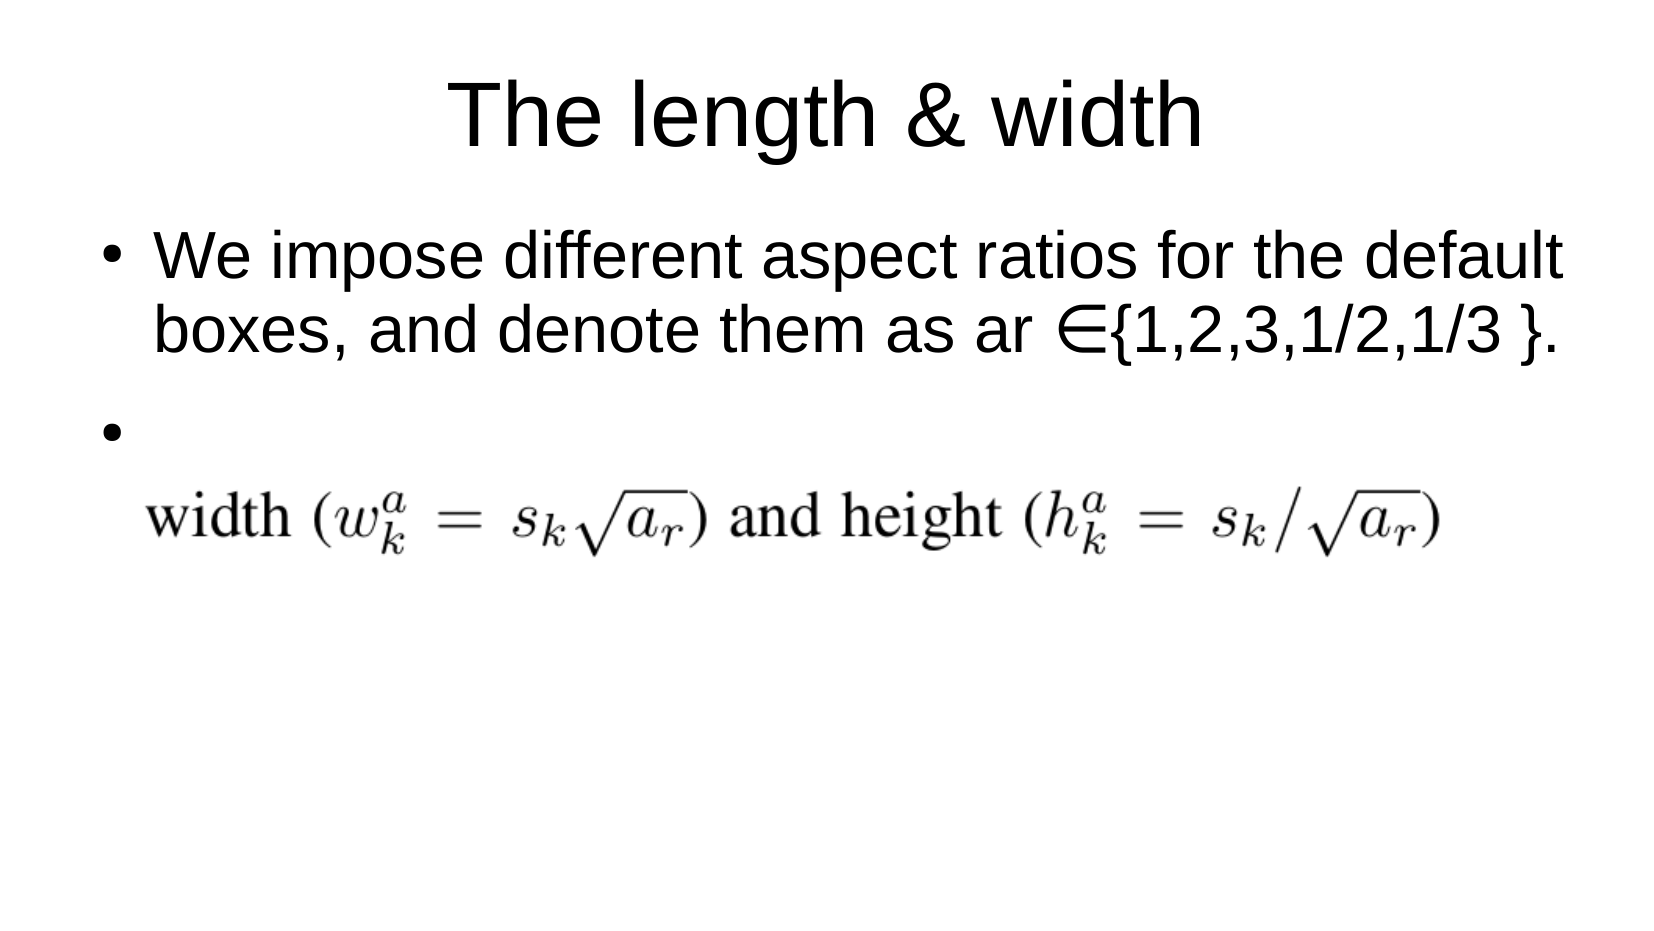

# The length & width
We impose different aspect ratios for the default boxes, and denote them as ar ∈{1,2,3,1/2,1/3 }.